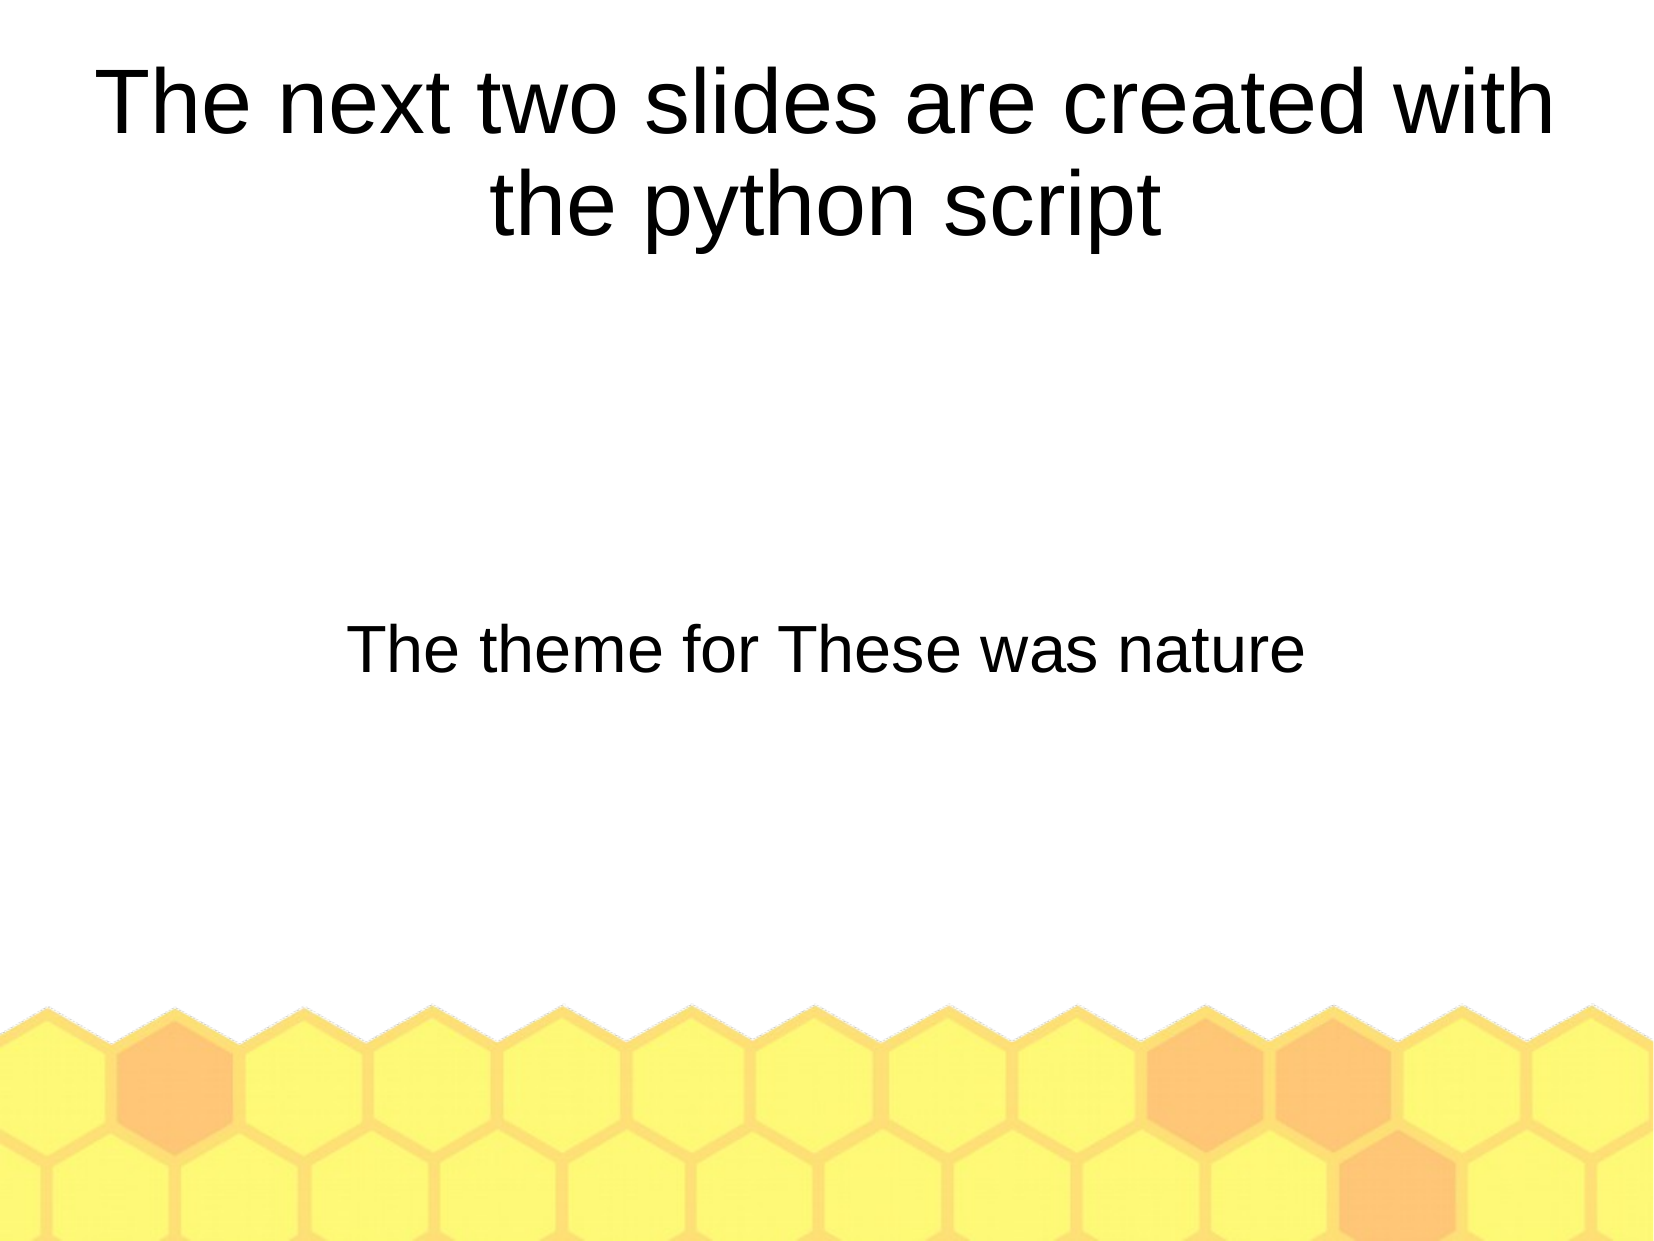

# The next two slides are created with the python script
The theme for These was nature